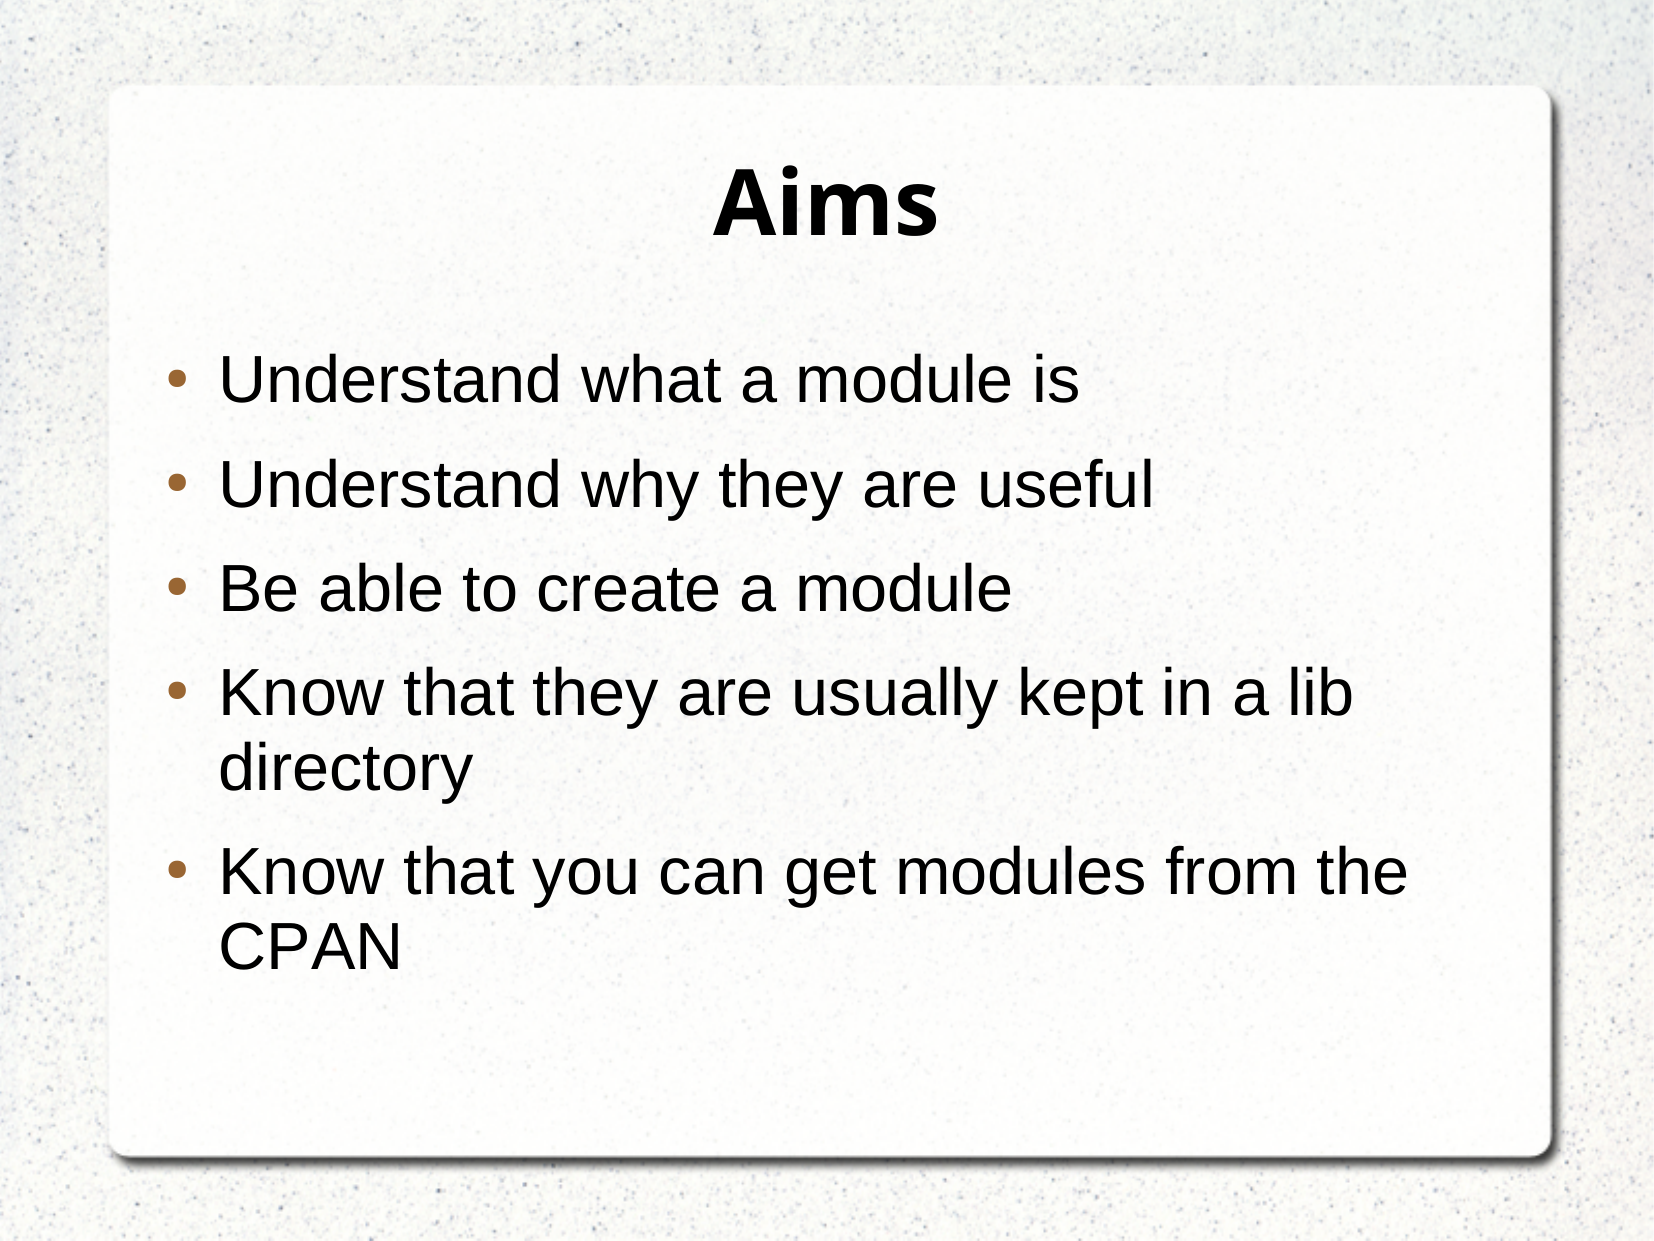

# Aims
Understand what a module is
Understand why they are useful
Be able to create a module
Know that they are usually kept in a lib directory
Know that you can get modules from the CPAN